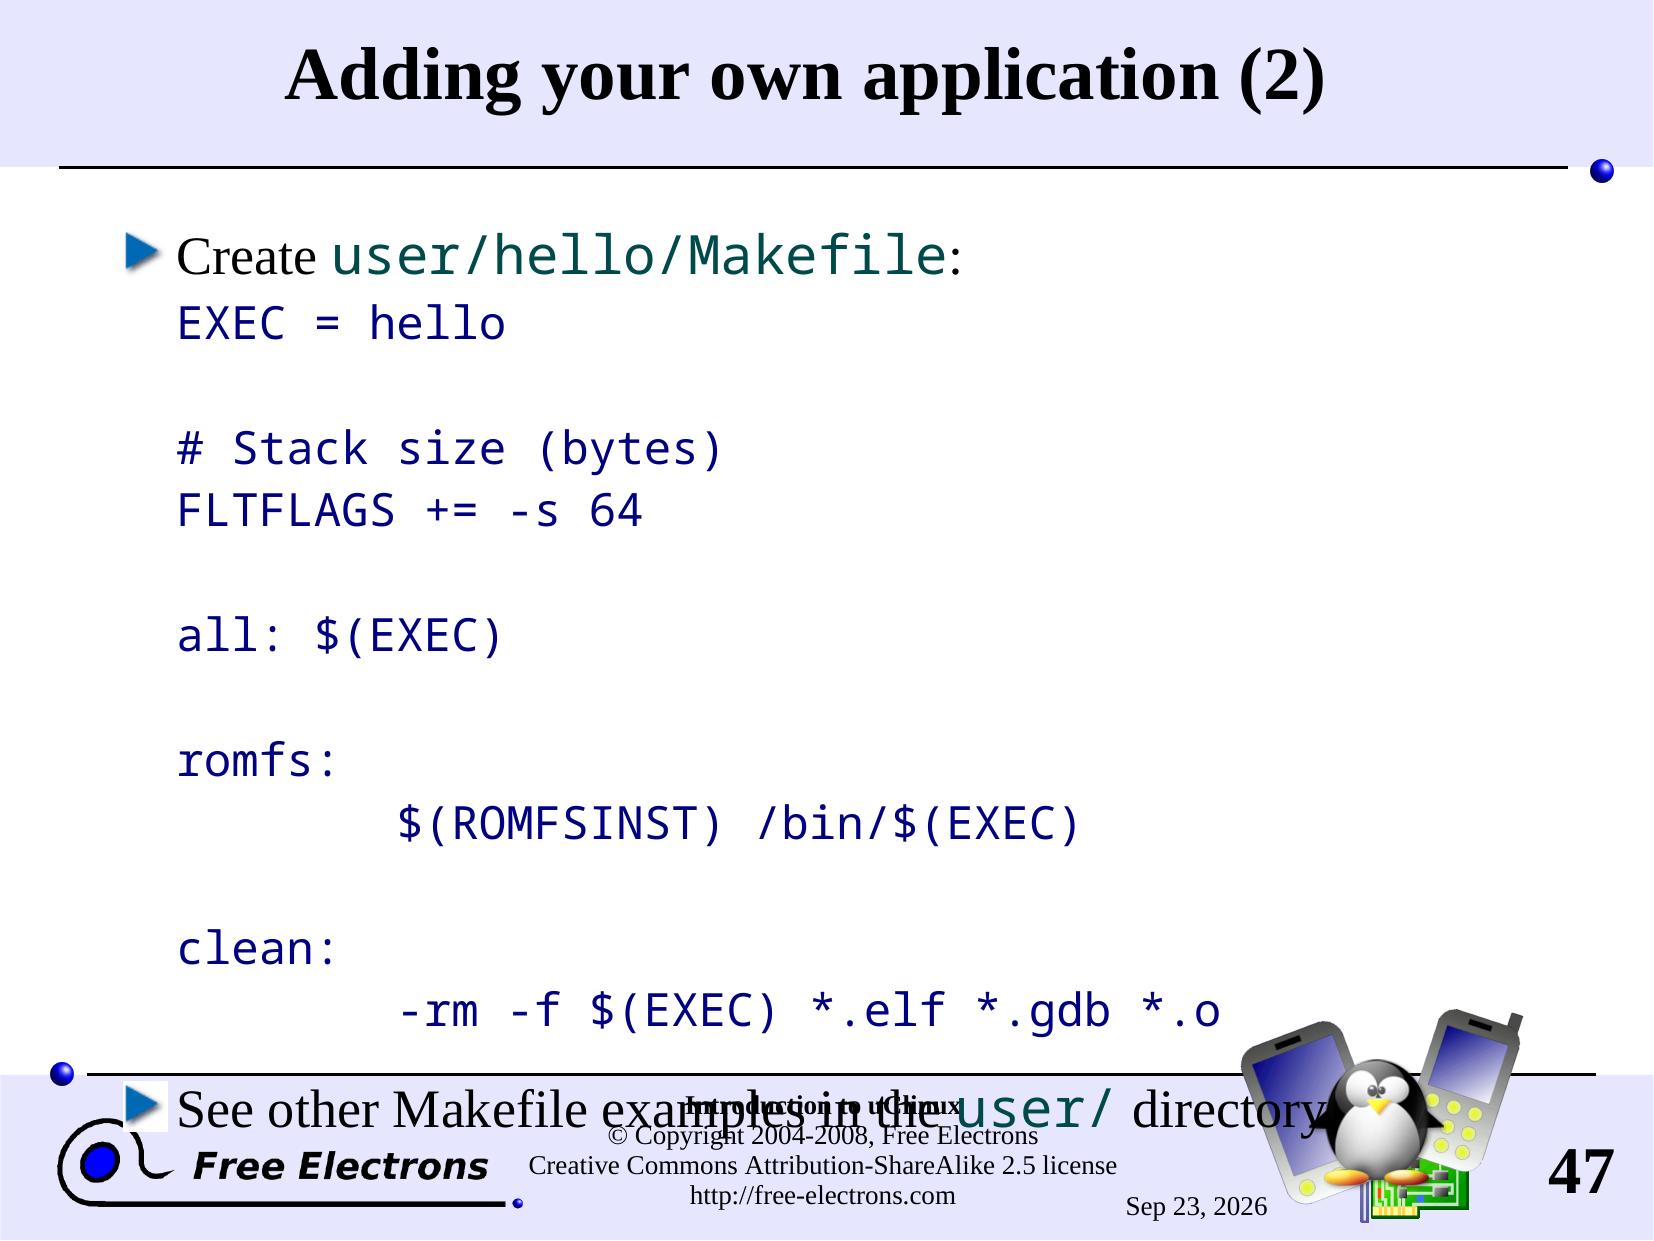

# Adding your own application (2)
Create user/hello/Makefile:
EXEC = hello
# Stack size (bytes)
FLTFLAGS += -s 64
all: $(EXEC)
romfs:
 $(ROMFSINST) /bin/$(EXEC)
clean:
 -rm -f $(EXEC) *.elf *.gdb *.o
See other Makefile examples in the user/ directory.